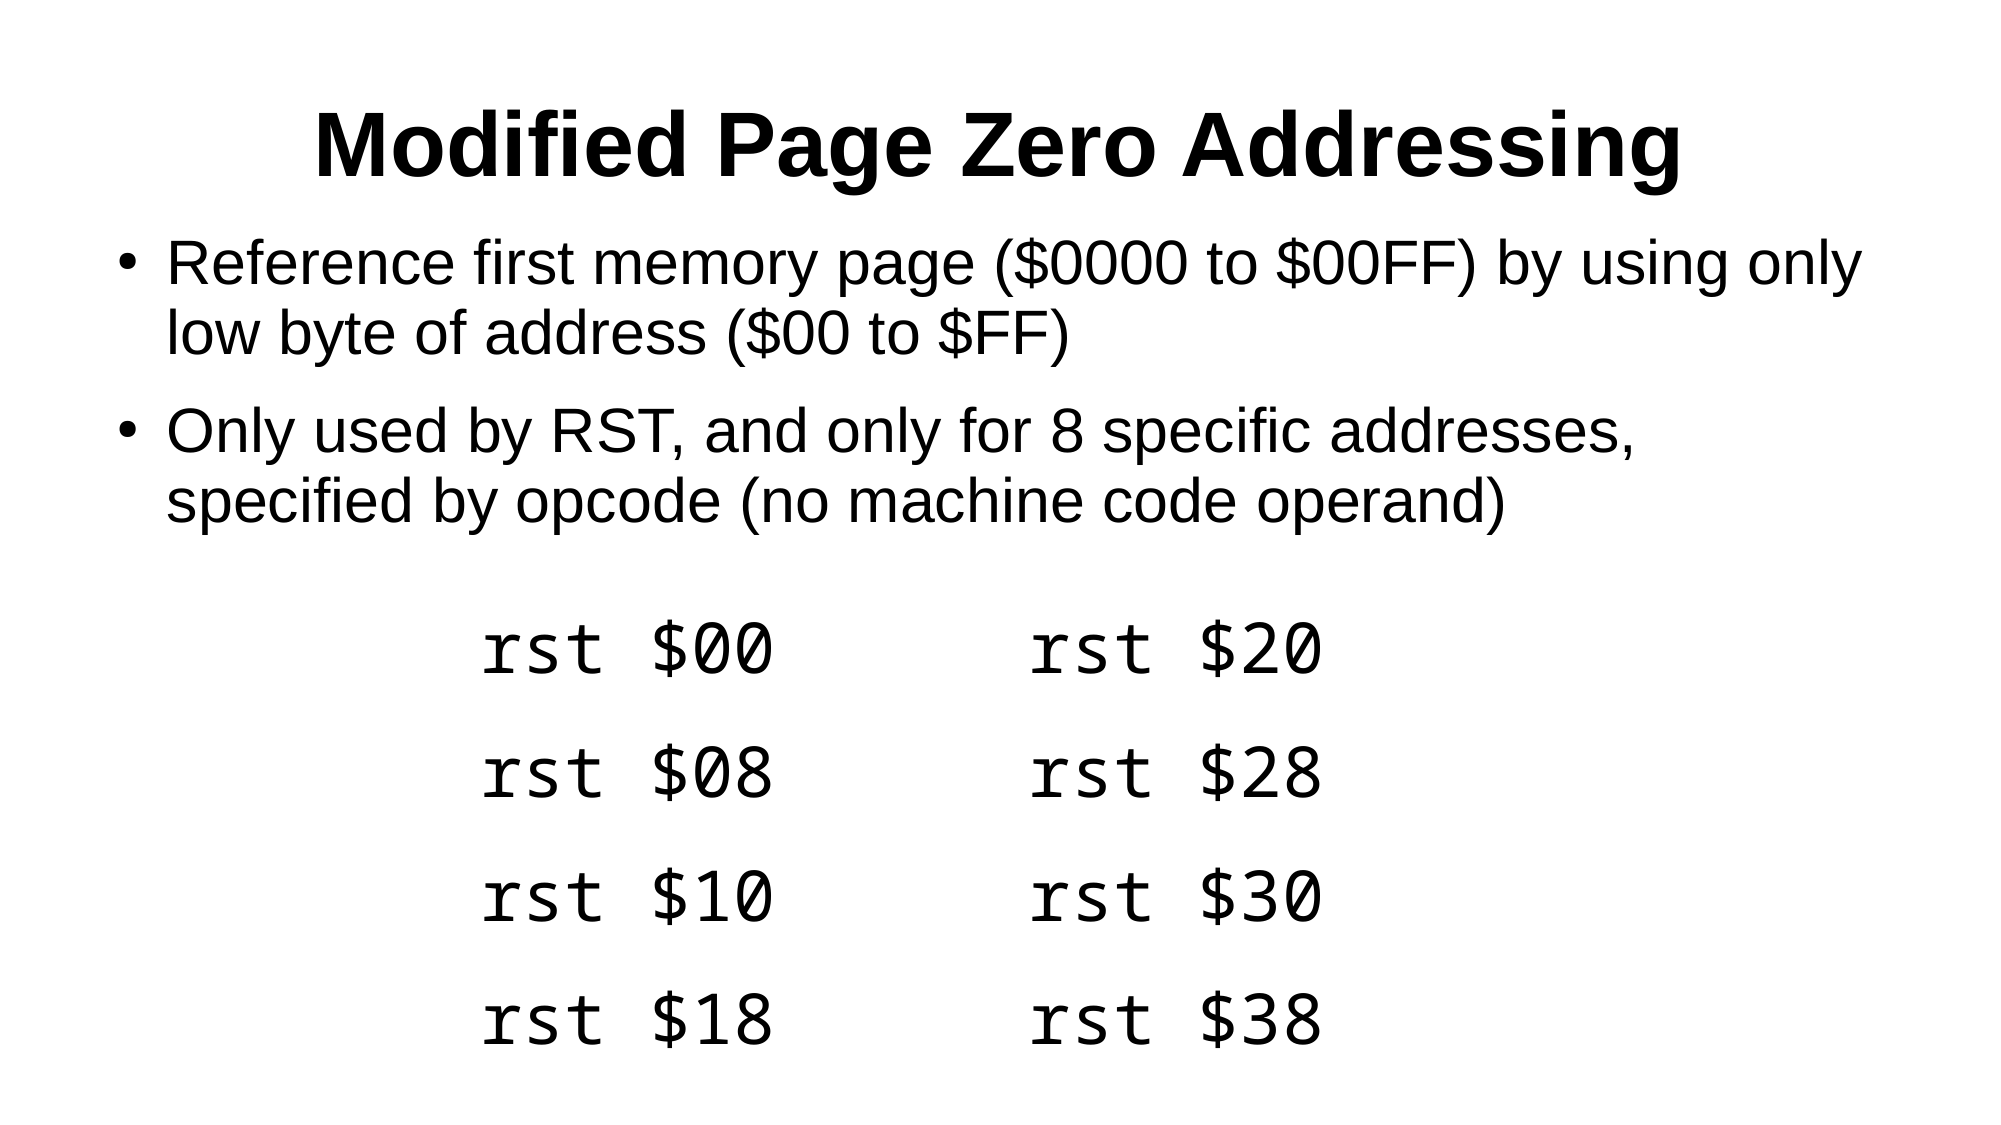

# Modified Page Zero Addressing
Reference first memory page ($0000 to $00FF) by using only low byte of address ($00 to $FF)
Only used by RST, and only for 8 specific addresses, specified by opcode (no machine code operand)
 rst $00 rst $20
 rst $08 rst $28
 rst $10 rst $30
 rst $18 rst $38